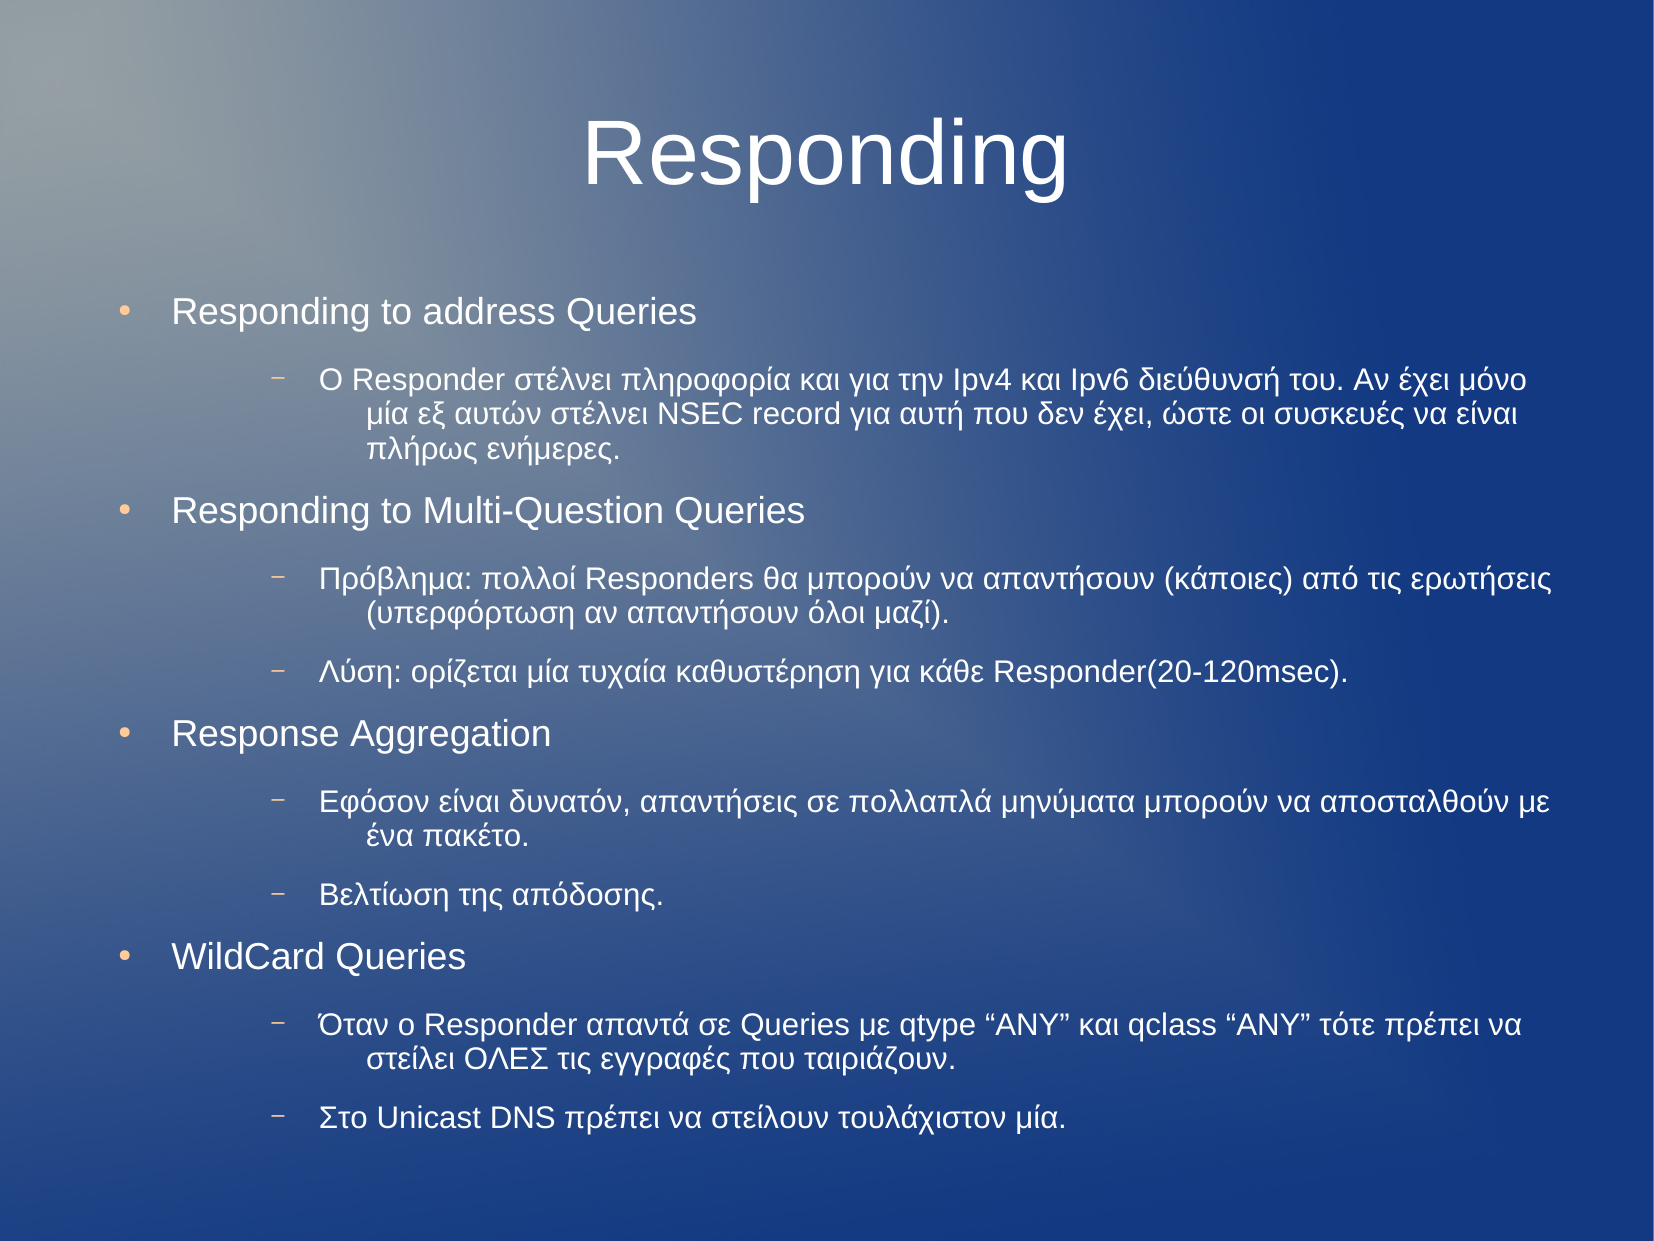

# Responding
Responding to address Queries
Ο Responder στέλνει πληροφορία και για την Ipv4 και Ipv6 διεύθυνσή του. Αν έχει μόνο μία εξ αυτών στέλνει NSEC record για αυτή που δεν έχει, ώστε οι συσκευές να είναι πλήρως ενήμερες.
Responding to Multi-Question Queries
Πρόβλημα: πολλοί Responders θα μπορούν να απαντήσουν (κάποιες) από τις ερωτήσεις (υπερφόρτωση αν απαντήσουν όλοι μαζί).
Λύση: ορίζεται μία τυχαία καθυστέρηση για κάθε Responder(20-120msec).
Response Aggregation
Εφόσον είναι δυνατόν, απαντήσεις σε πολλαπλά μηνύματα μπορούν να αποσταλθούν με ένα πακέτο.
Βελτίωση της απόδοσης.
WildCard Queries
Όταν ο Responder απαντά σε Queries με qtype “ANY” και qclass “ANY” τότε πρέπει να στείλει ΟΛΕΣ τις εγγραφές που ταιριάζουν.
Στο Unicast DNS πρέπει να στείλουν τουλάχιστον μία.